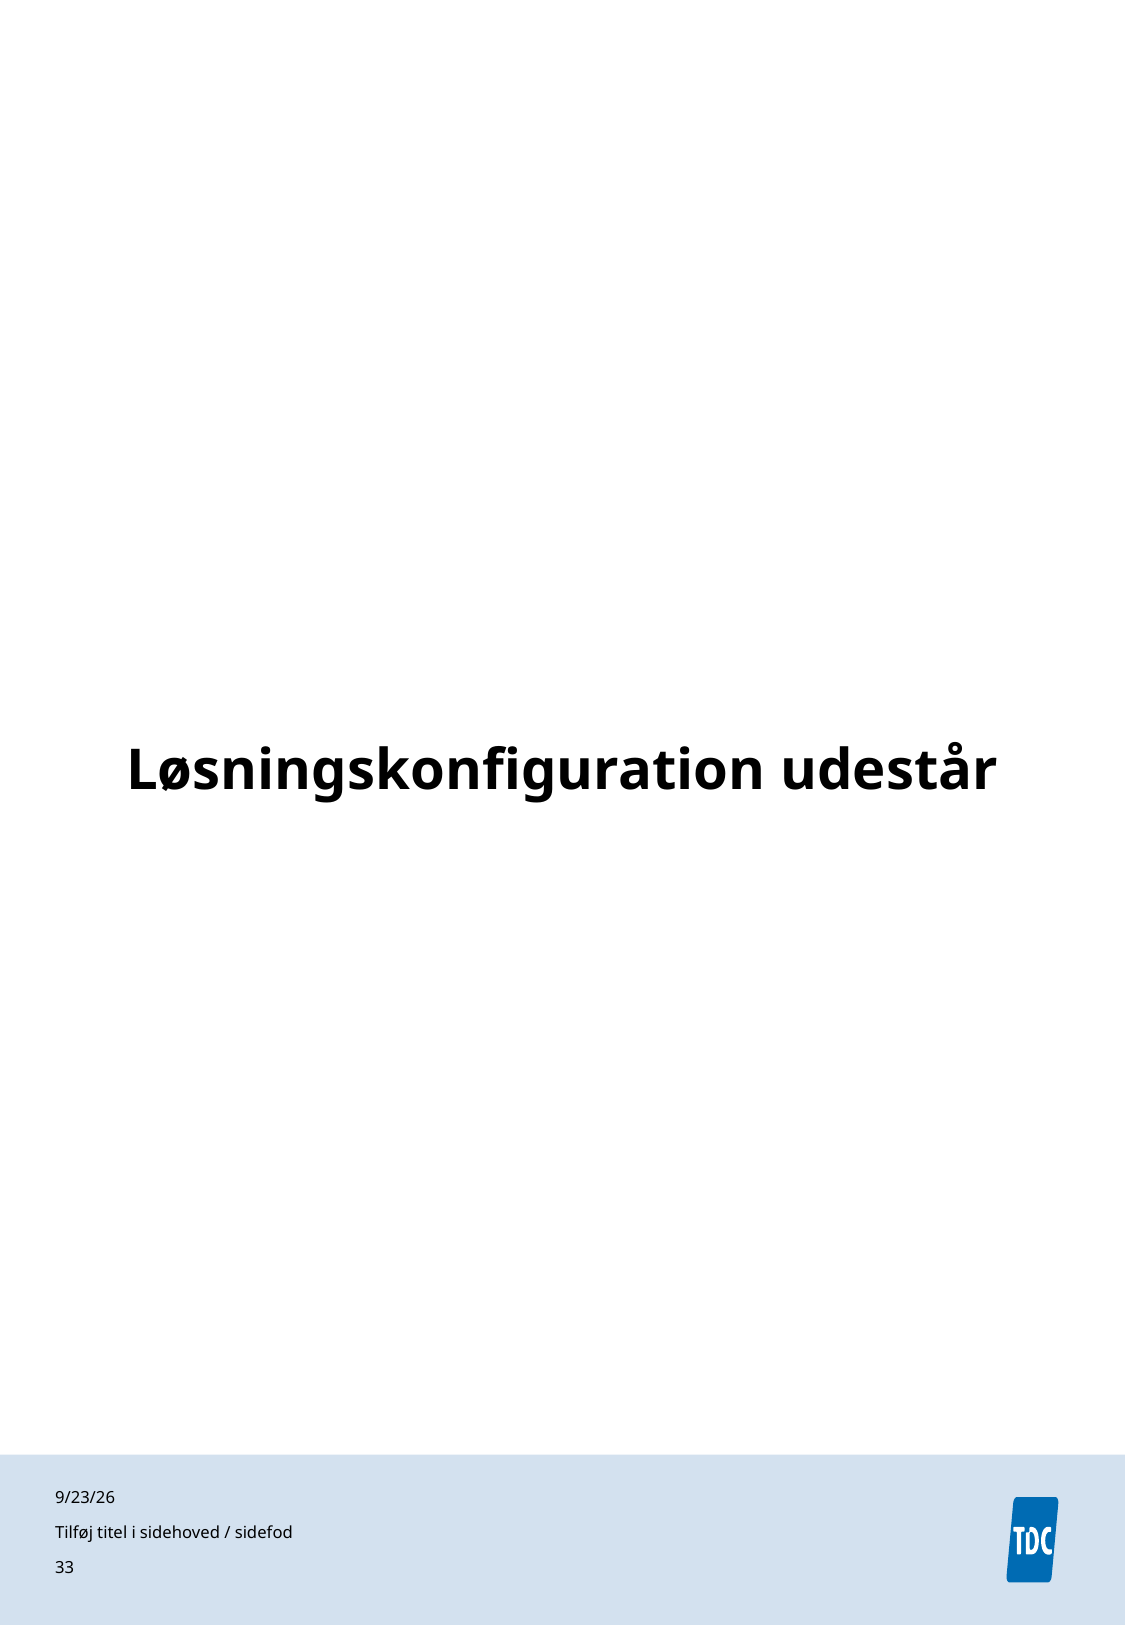

# Løsningskonfiguration udestår
Tilføj titel i sidehoved / sidefod